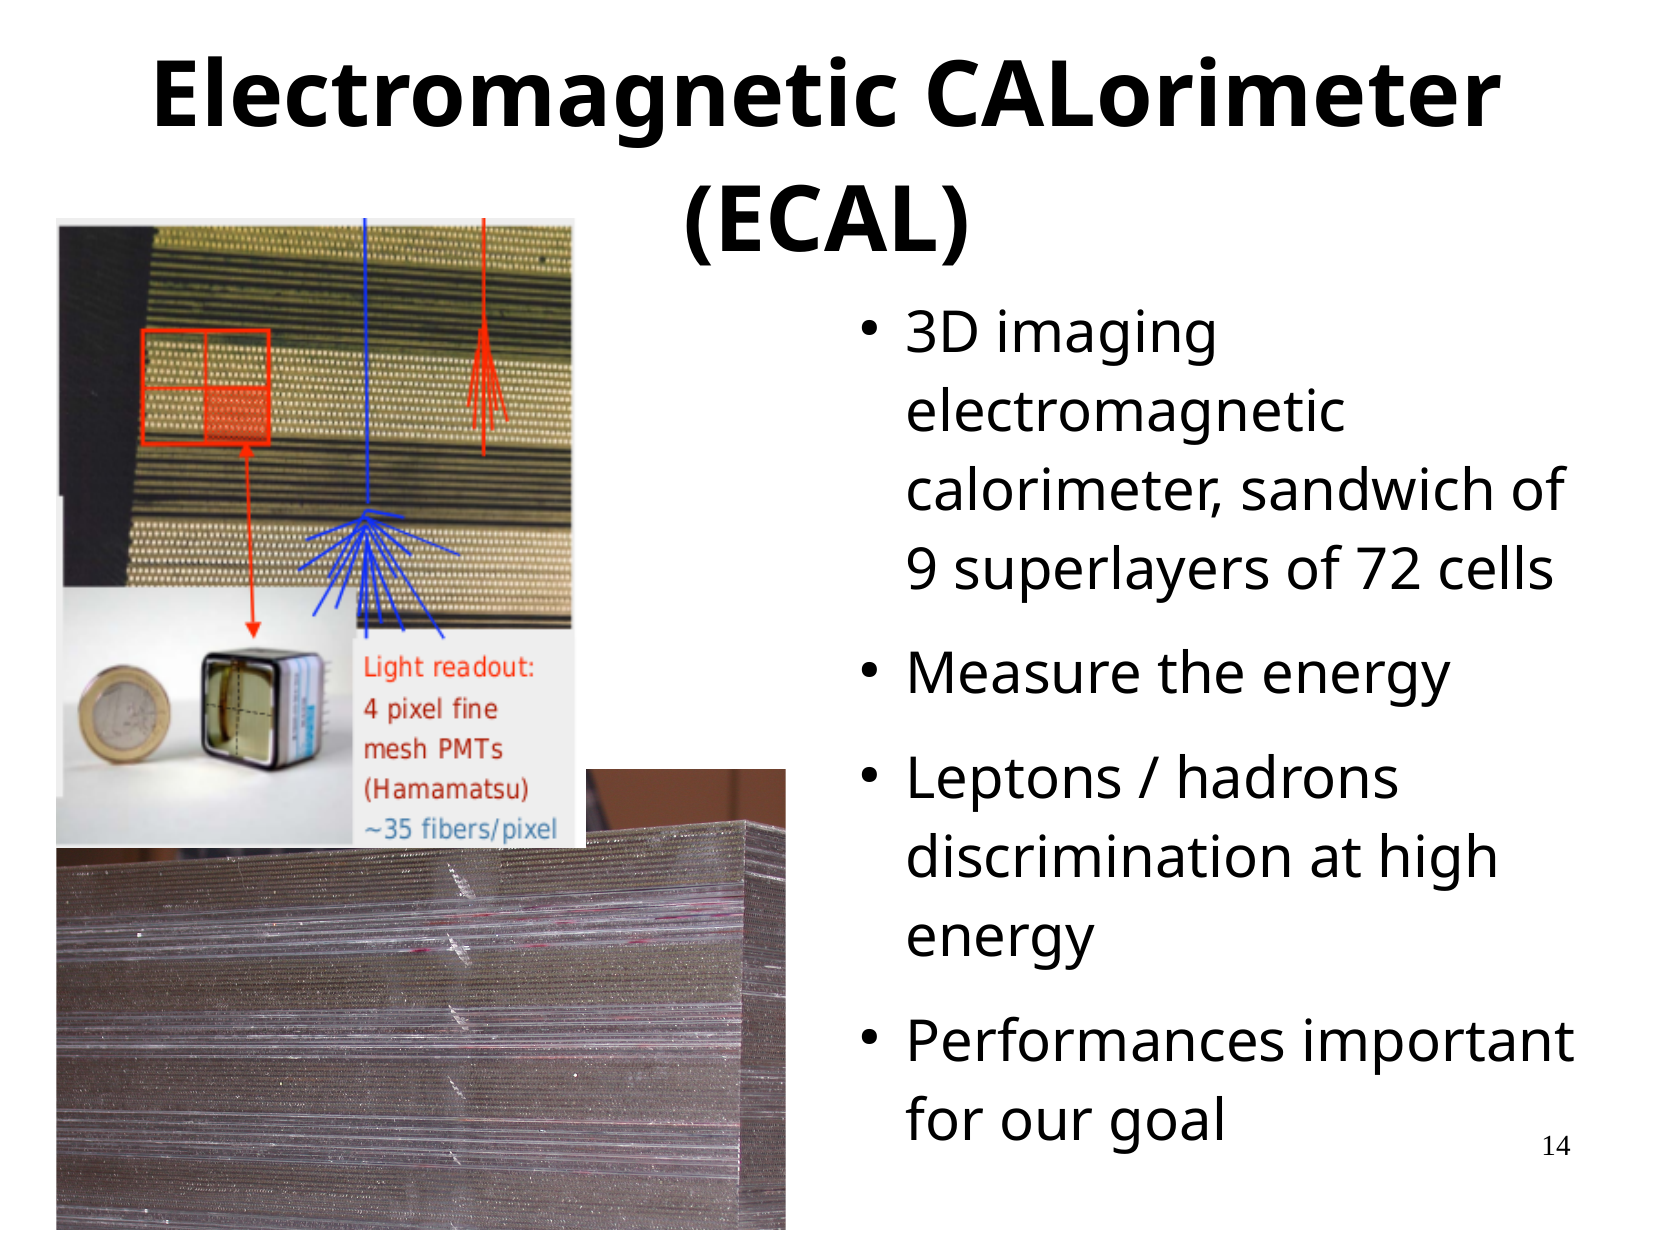

# Electromagnetic CALorimeter (ECAL)
3D imaging electromagnetic calorimeter, sandwich of 9 superlayers of 72 cells
Measure the energy
Leptons / hadrons discrimination at high energy
Performances important for our goal
14